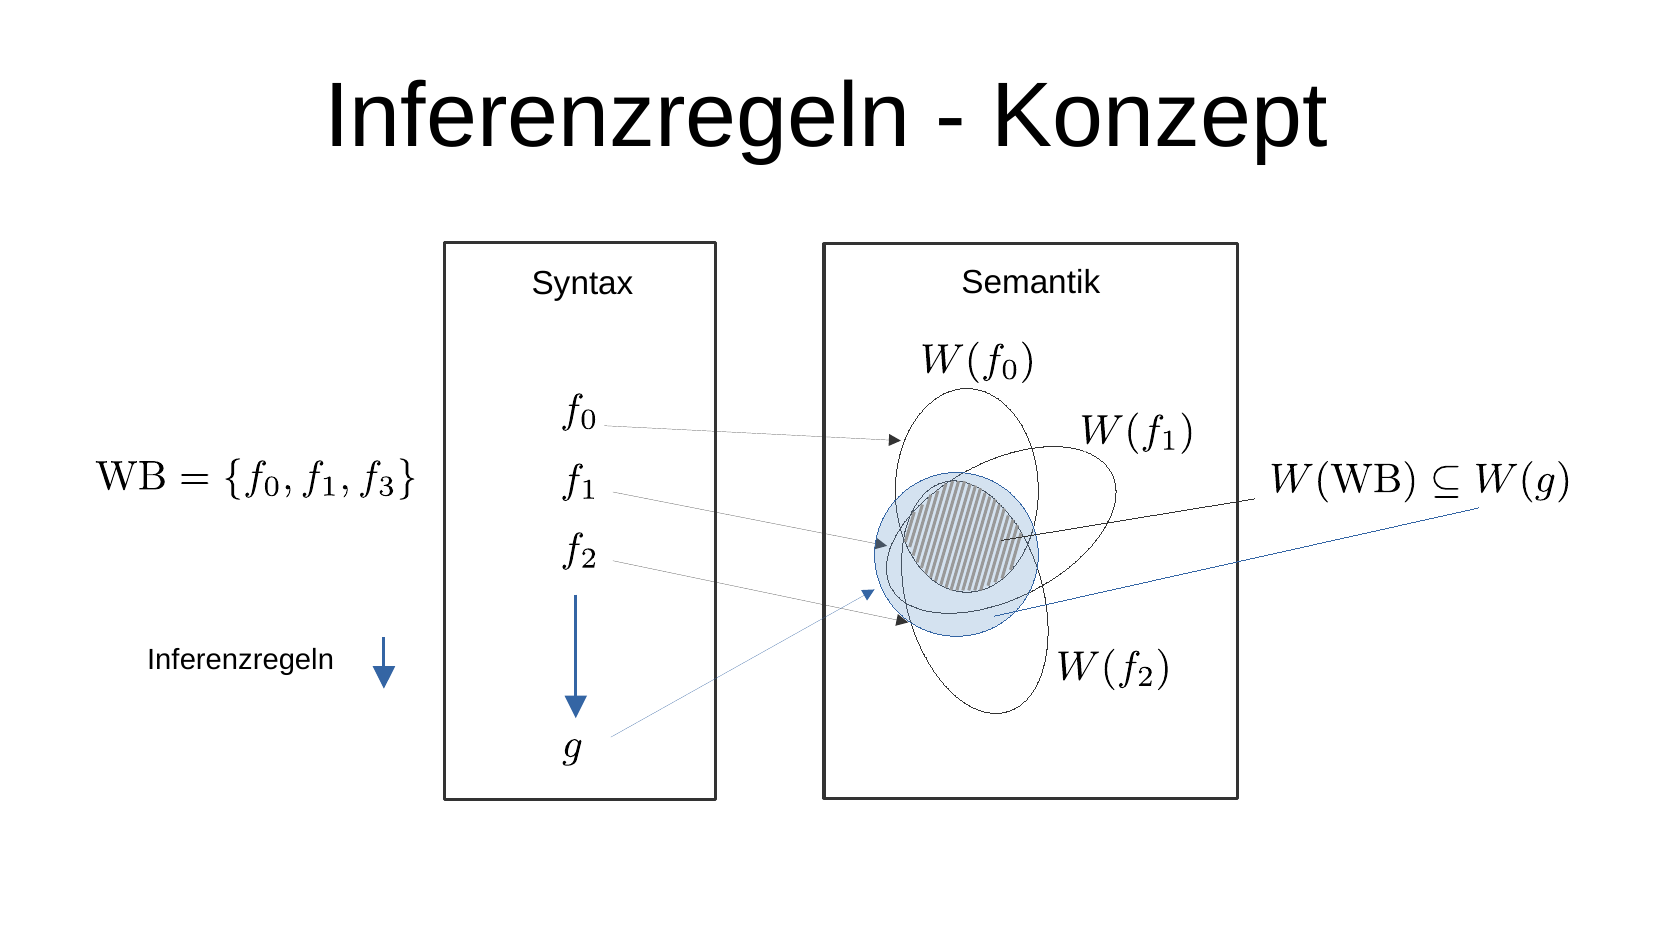

# Inferenzregeln - Konzept
Semantik
Syntax
Inferenzregeln